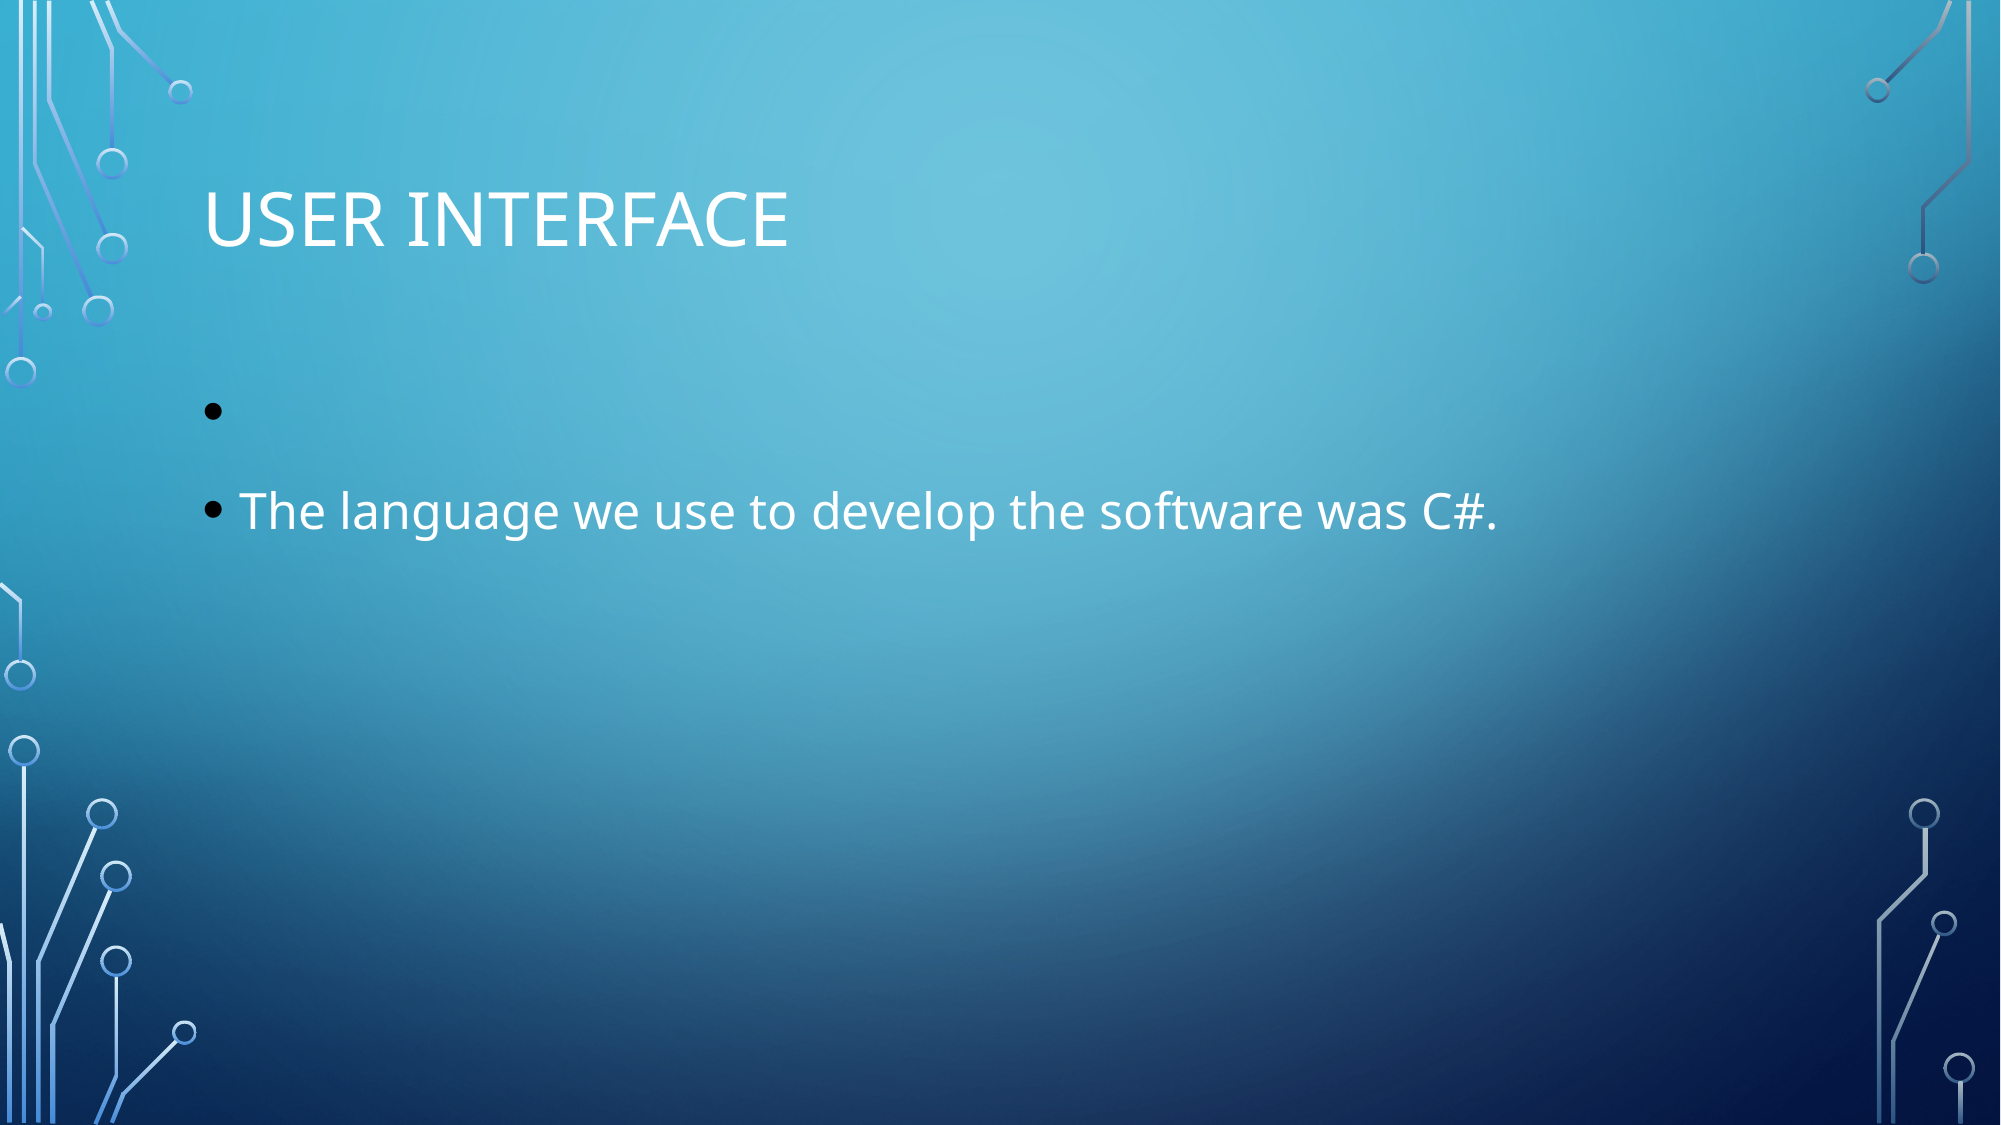

# User Interface
The language we use to develop the software was C#.